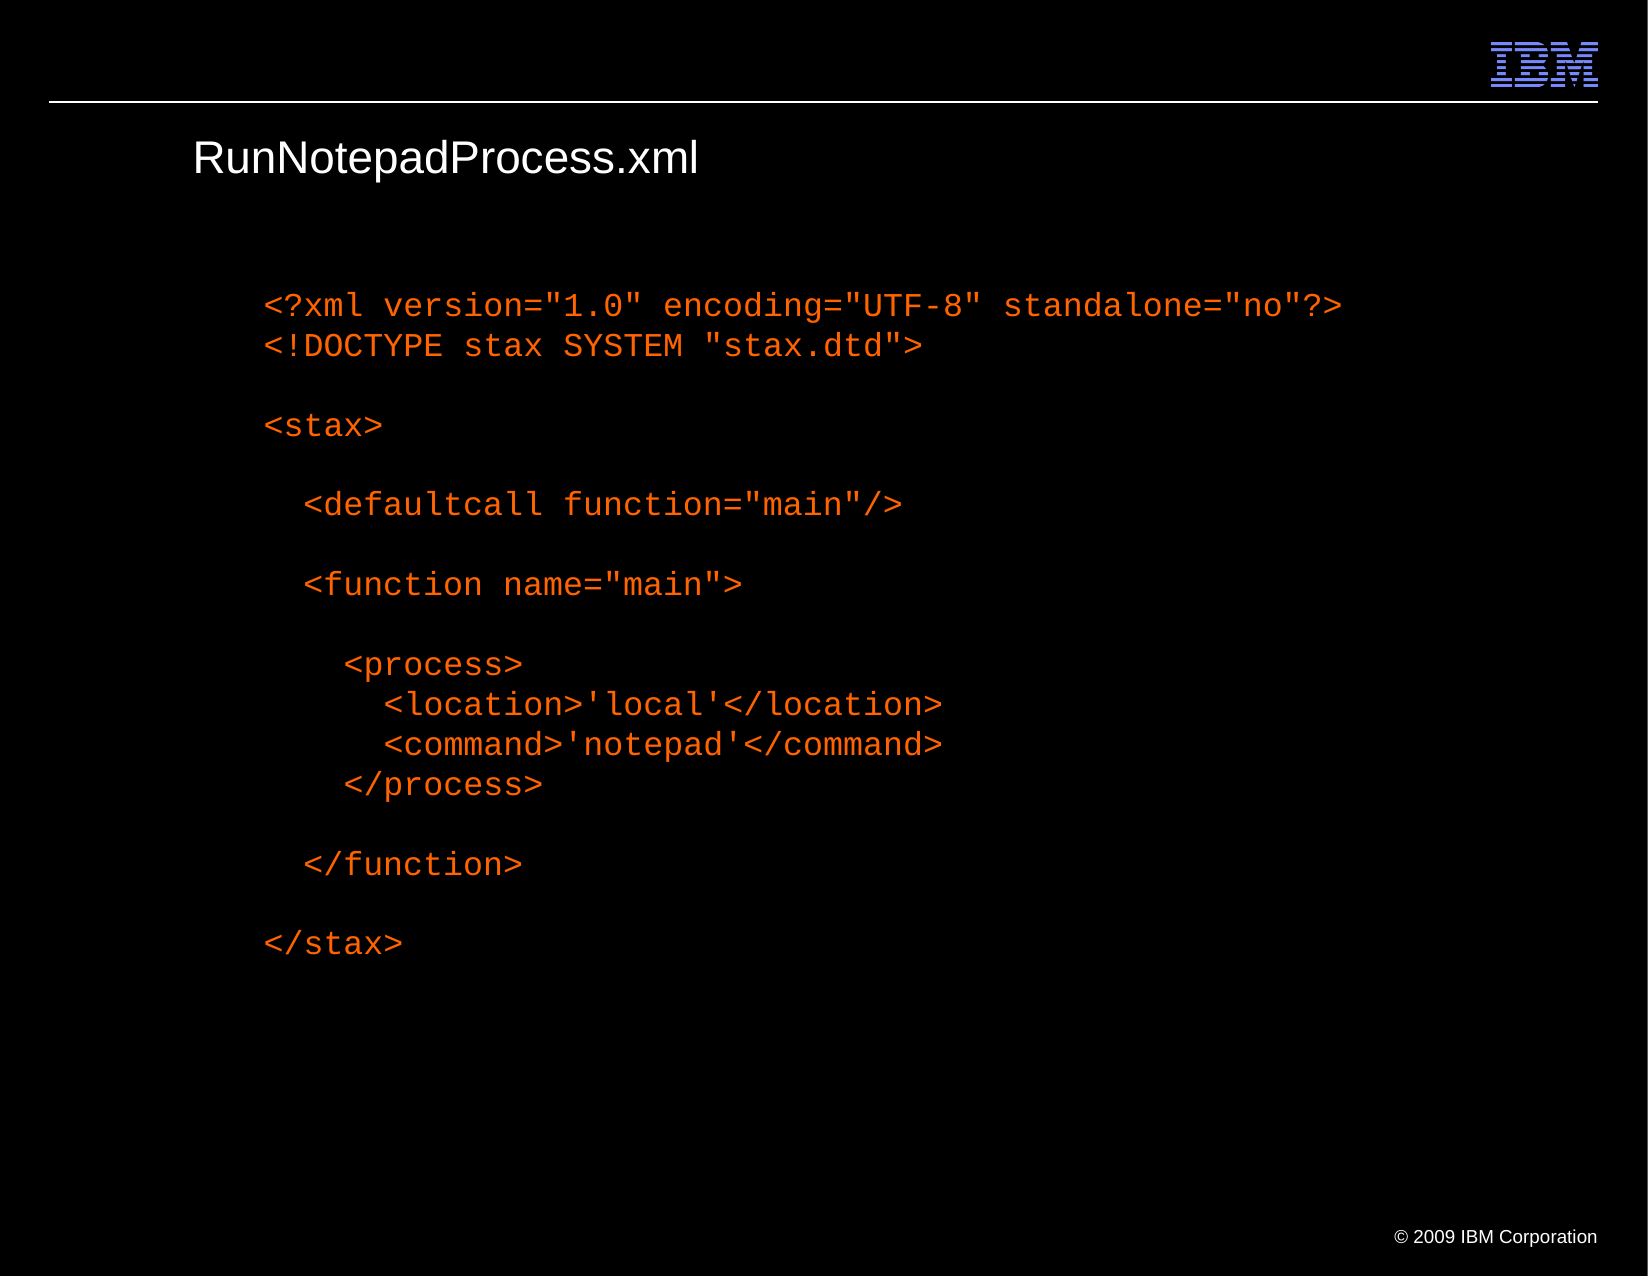

# RunNotepadProcess.xml
<?xml version="1.0" encoding="UTF-8" standalone="no"?>
<!DOCTYPE stax SYSTEM "stax.dtd">
<stax>
 <defaultcall function="main"/>
 <function name="main">
 <process>
 <location>'local'</location>
 <command>'notepad'</command>
 </process>
 </function>
</stax>